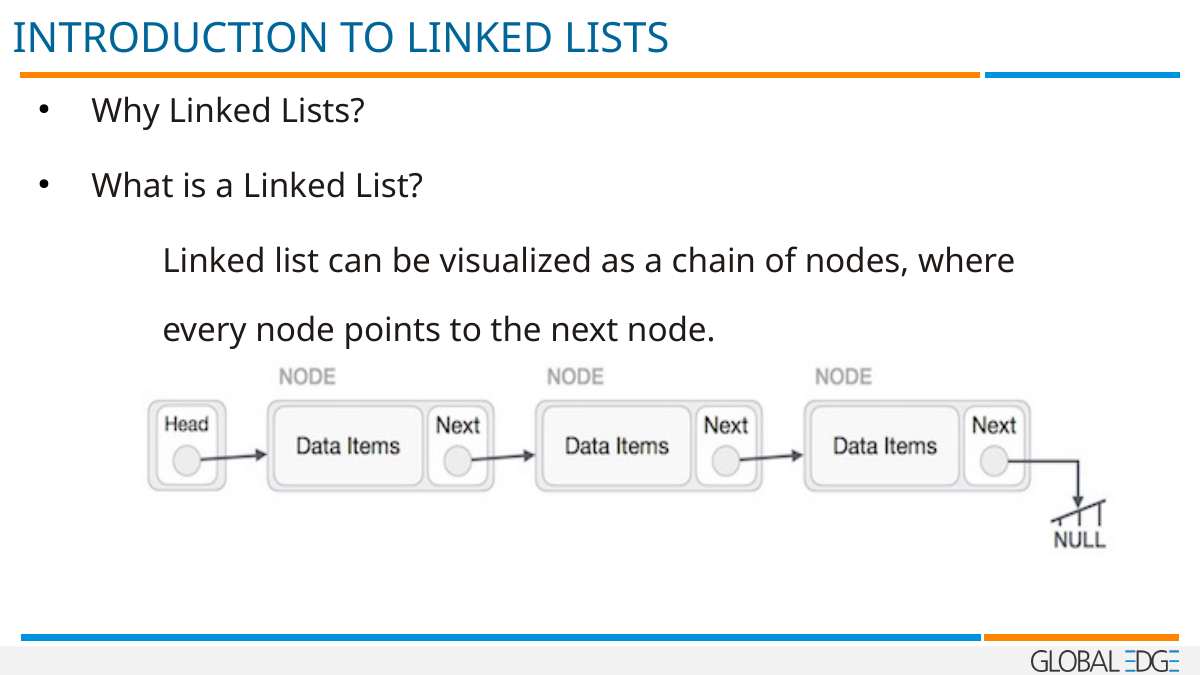

# INTRODUCTION TO LINKED LISTS
Why Linked Lists?
What is a Linked List?
Linked list can be visualized as a chain of nodes, where
every node points to the next node.